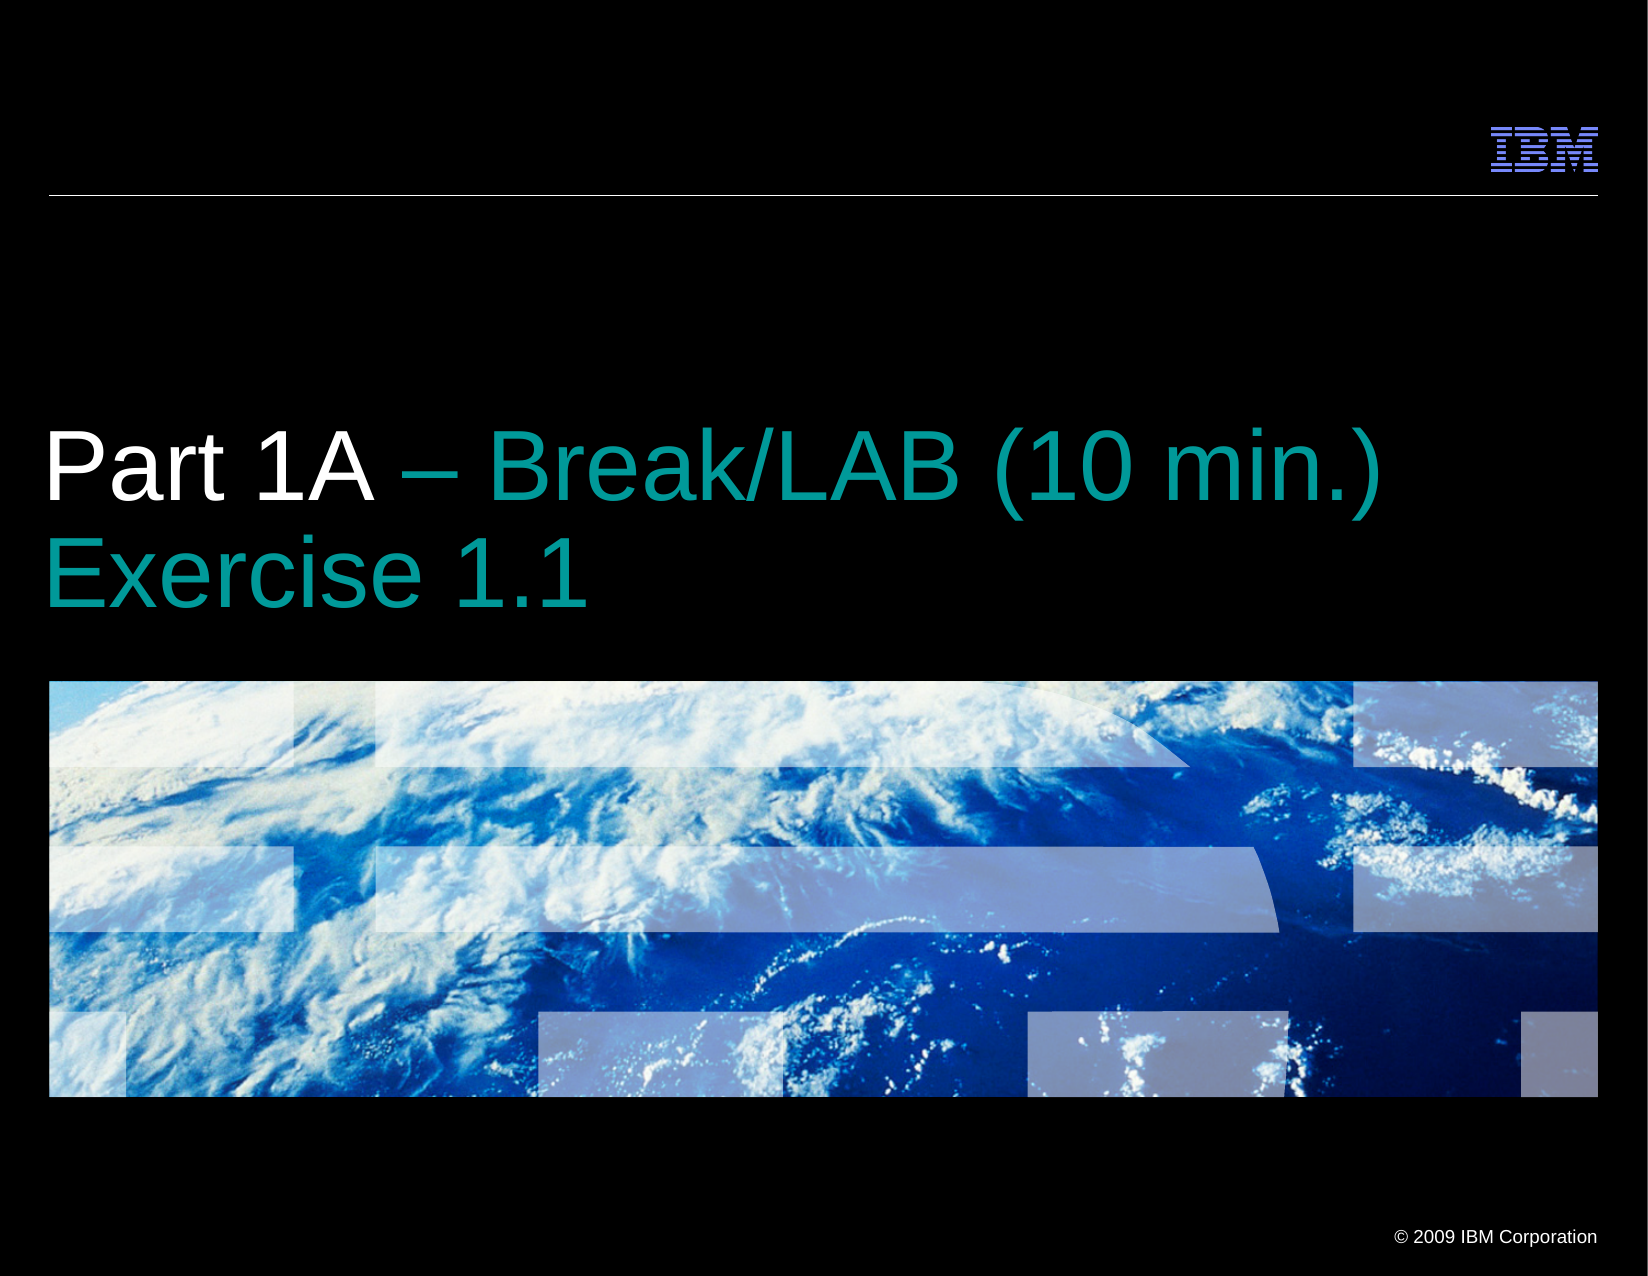

# Part 1A – Break/LAB (10 min.) Exercise 1.1